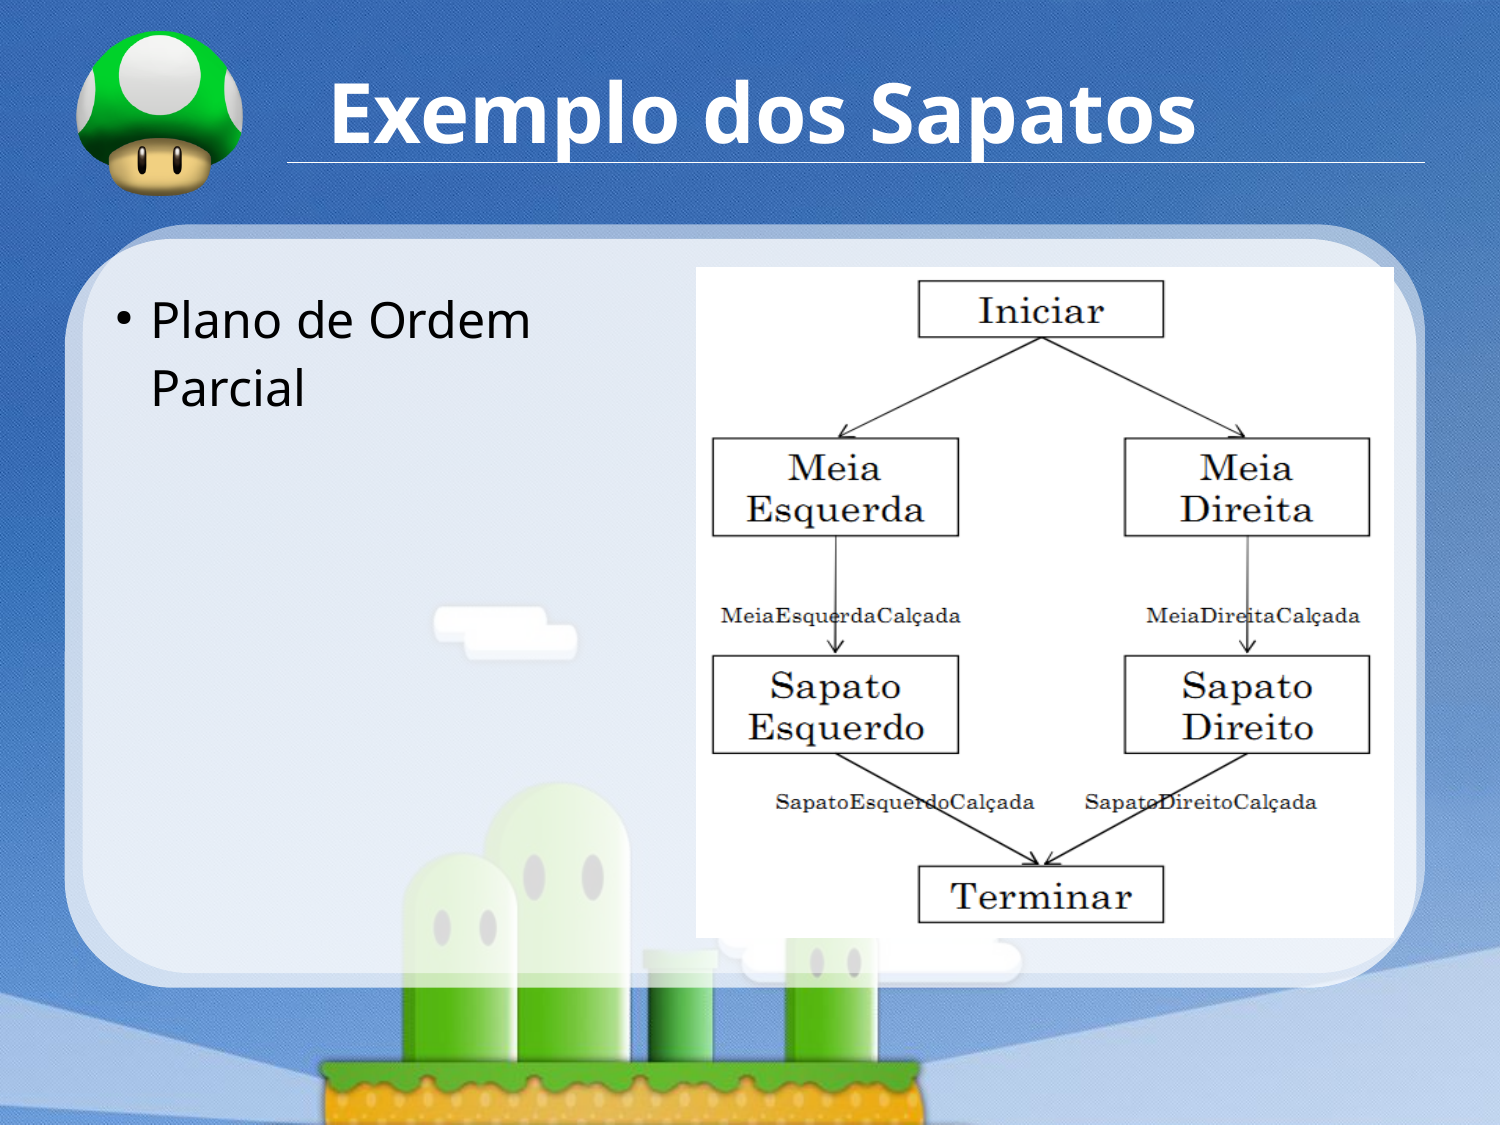

# Exemplo dos Sapatos
Plano de Ordem Parcial